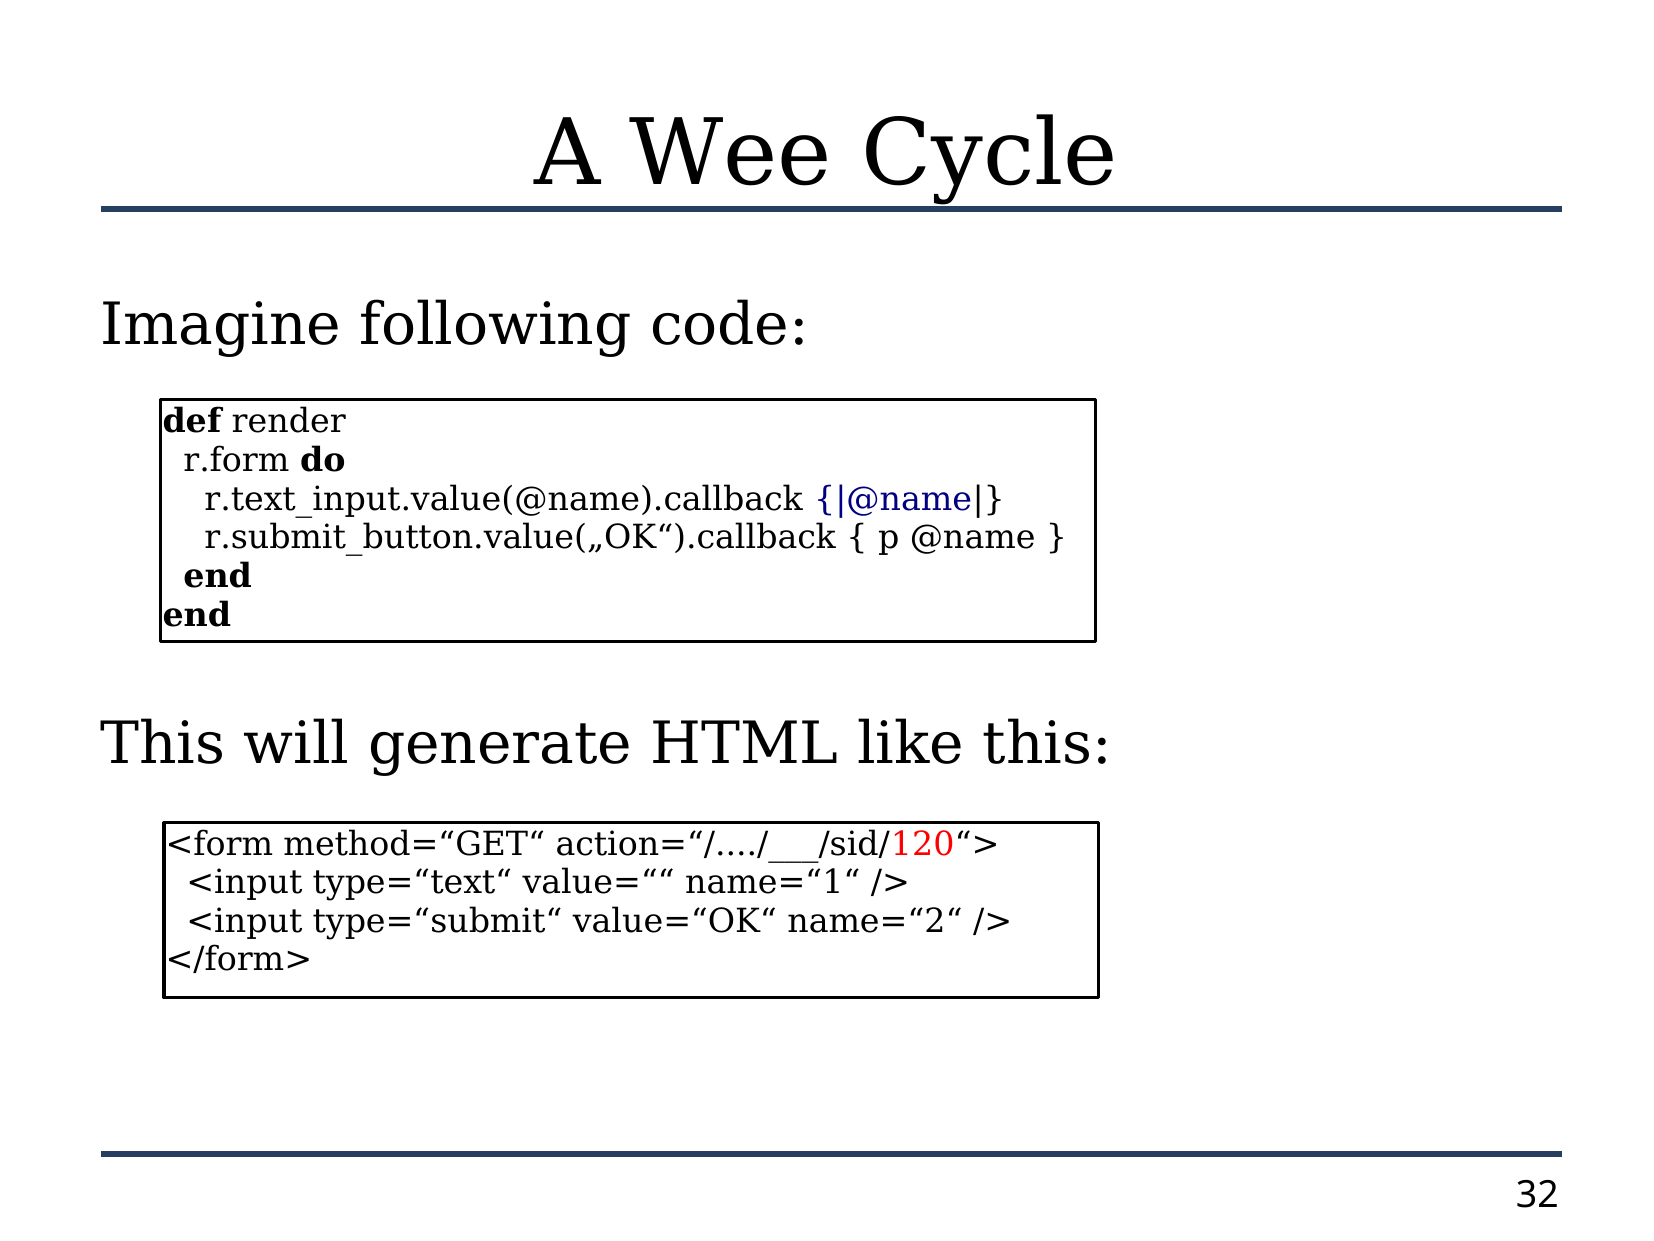

# A Wee Cycle
Imagine following code:
def render
 r.form do
 r.text_input.value(@name).callback {|@name|}
 r.submit_button.value(„OK“).callback { p @name }
 end
end
This will generate HTML like this:
<form method=“GET“ action=“/..../___/sid/120“>
 <input type=“text“ value=““ name=“1“ />
 <input type=“submit“ value=“OK“ name=“2“ />
</form>